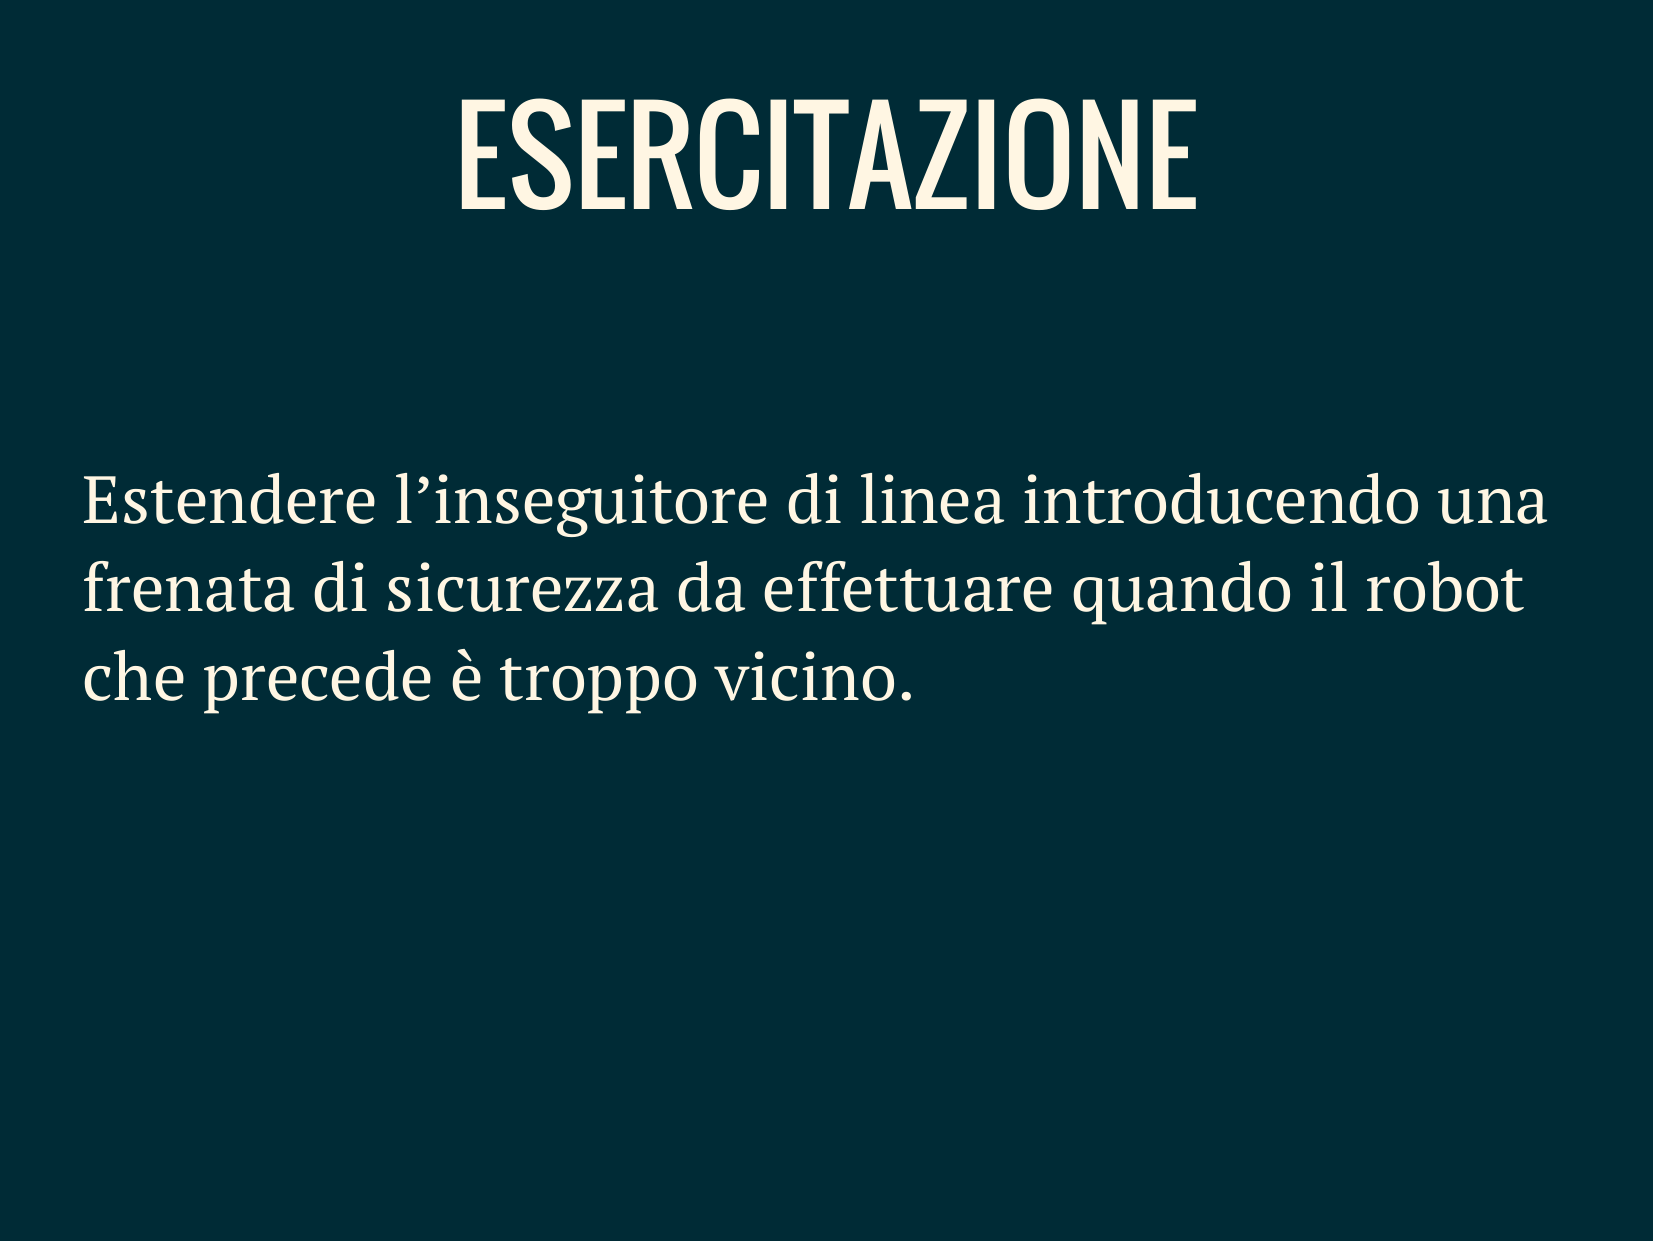

# Esercitazione
Estendere l’inseguitore di linea introducendo una frenata di sicurezza da effettuare quando il robot che precede è troppo vicino.